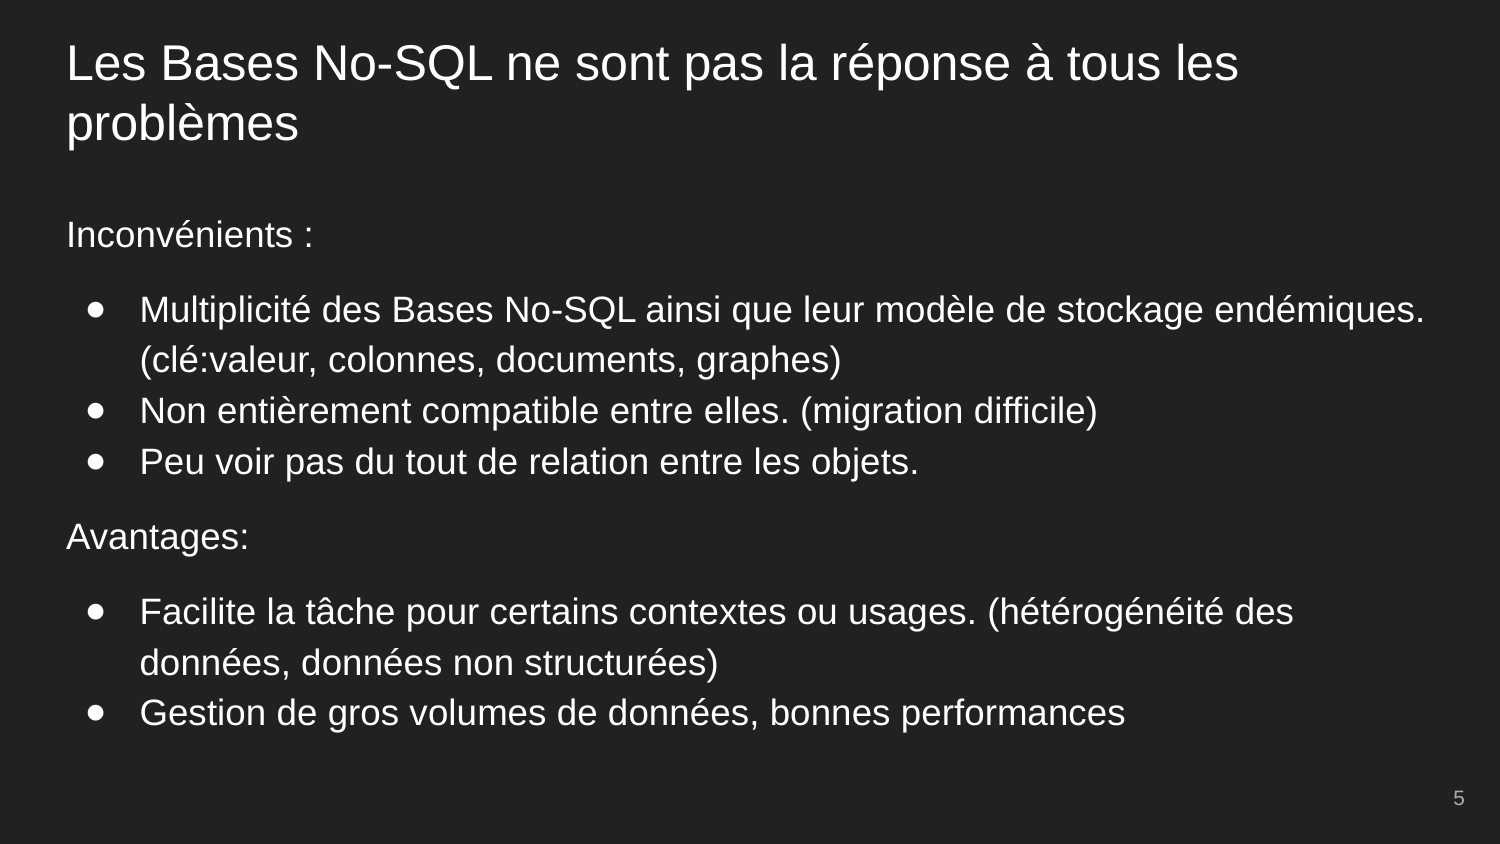

# Les Bases No-SQL ne sont pas la réponse à tous les problèmes
Inconvénients :
Multiplicité des Bases No-SQL ainsi que leur modèle de stockage endémiques. (clé:valeur, colonnes, documents, graphes)
Non entièrement compatible entre elles. (migration difficile)
Peu voir pas du tout de relation entre les objets.
Avantages:
Facilite la tâche pour certains contextes ou usages. (hétérogénéité des données, données non structurées)
Gestion de gros volumes de données, bonnes performances